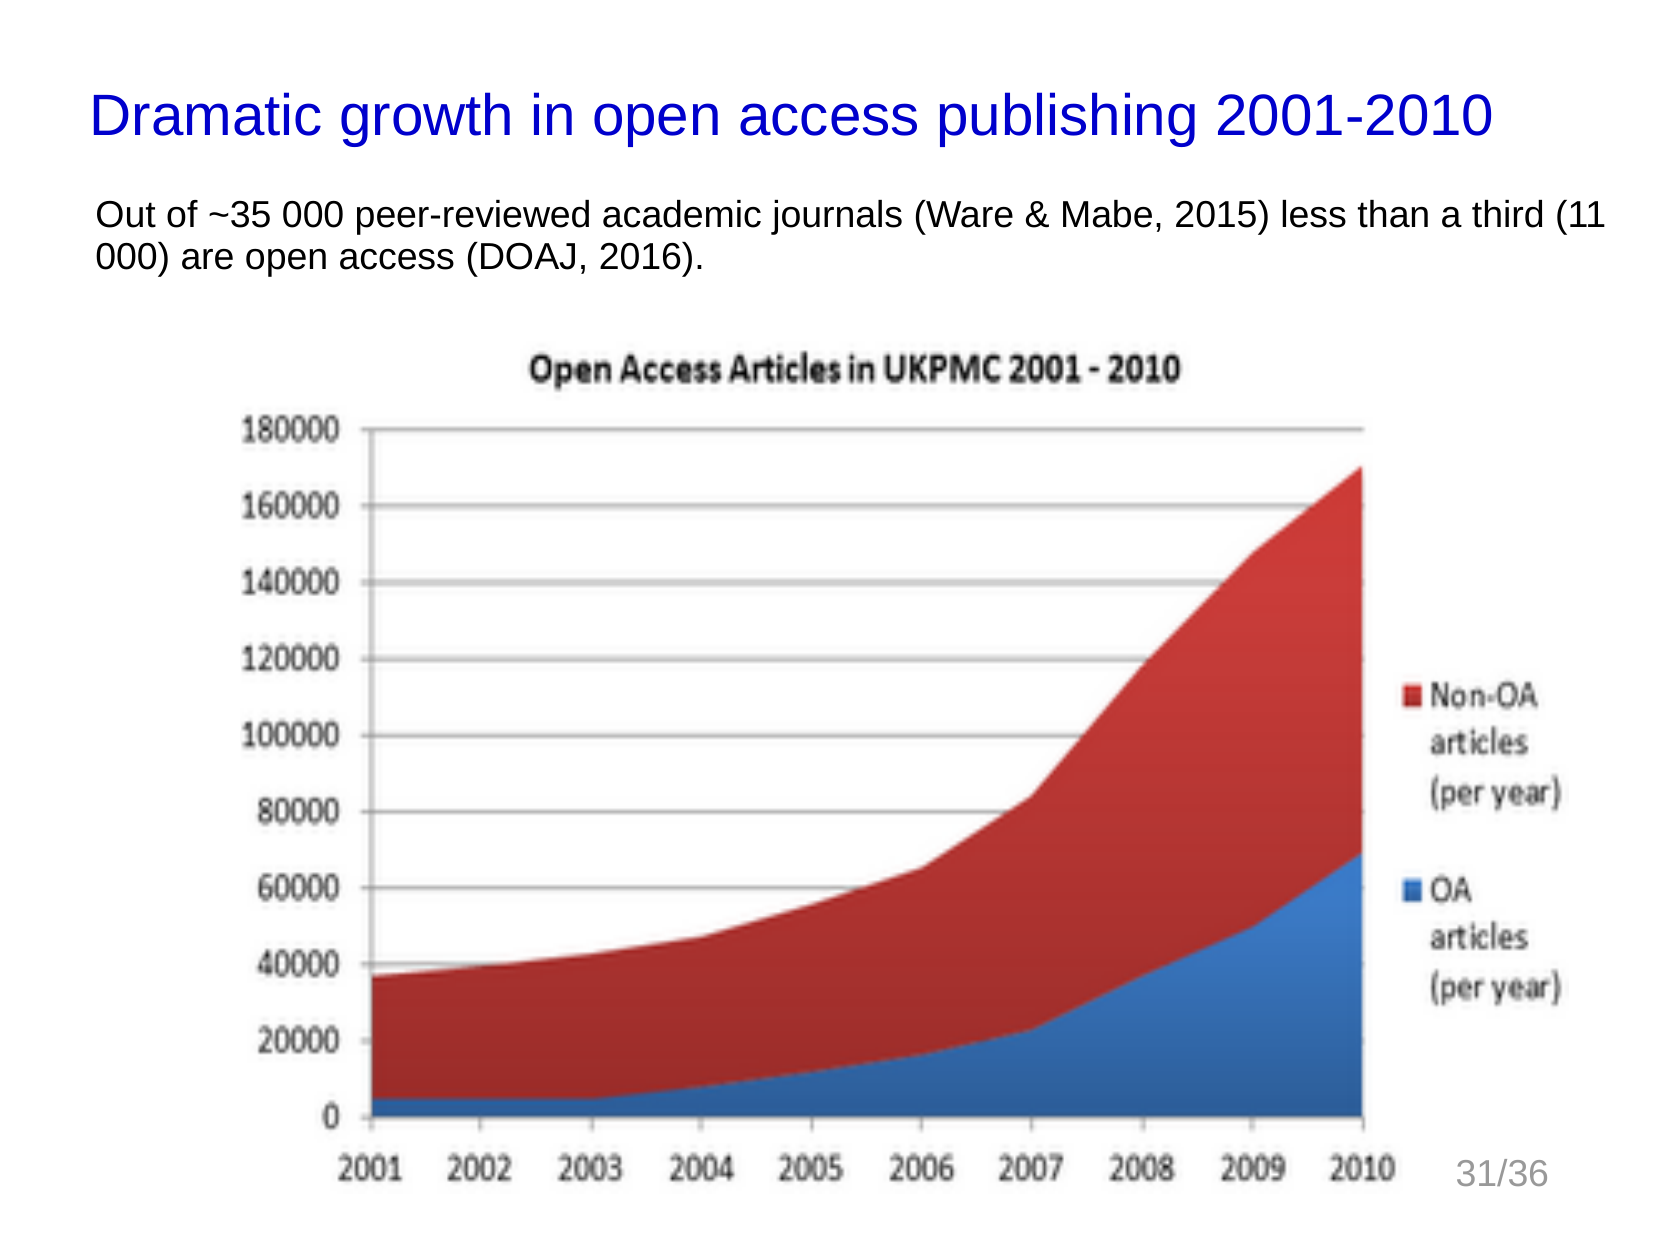

Dramatic growth in open access publishing 2001-2010
Out of ~35 000 peer-reviewed academic journals (Ware & Mabe, 2015) less than a third (11 000) are open access (DOAJ, 2016).